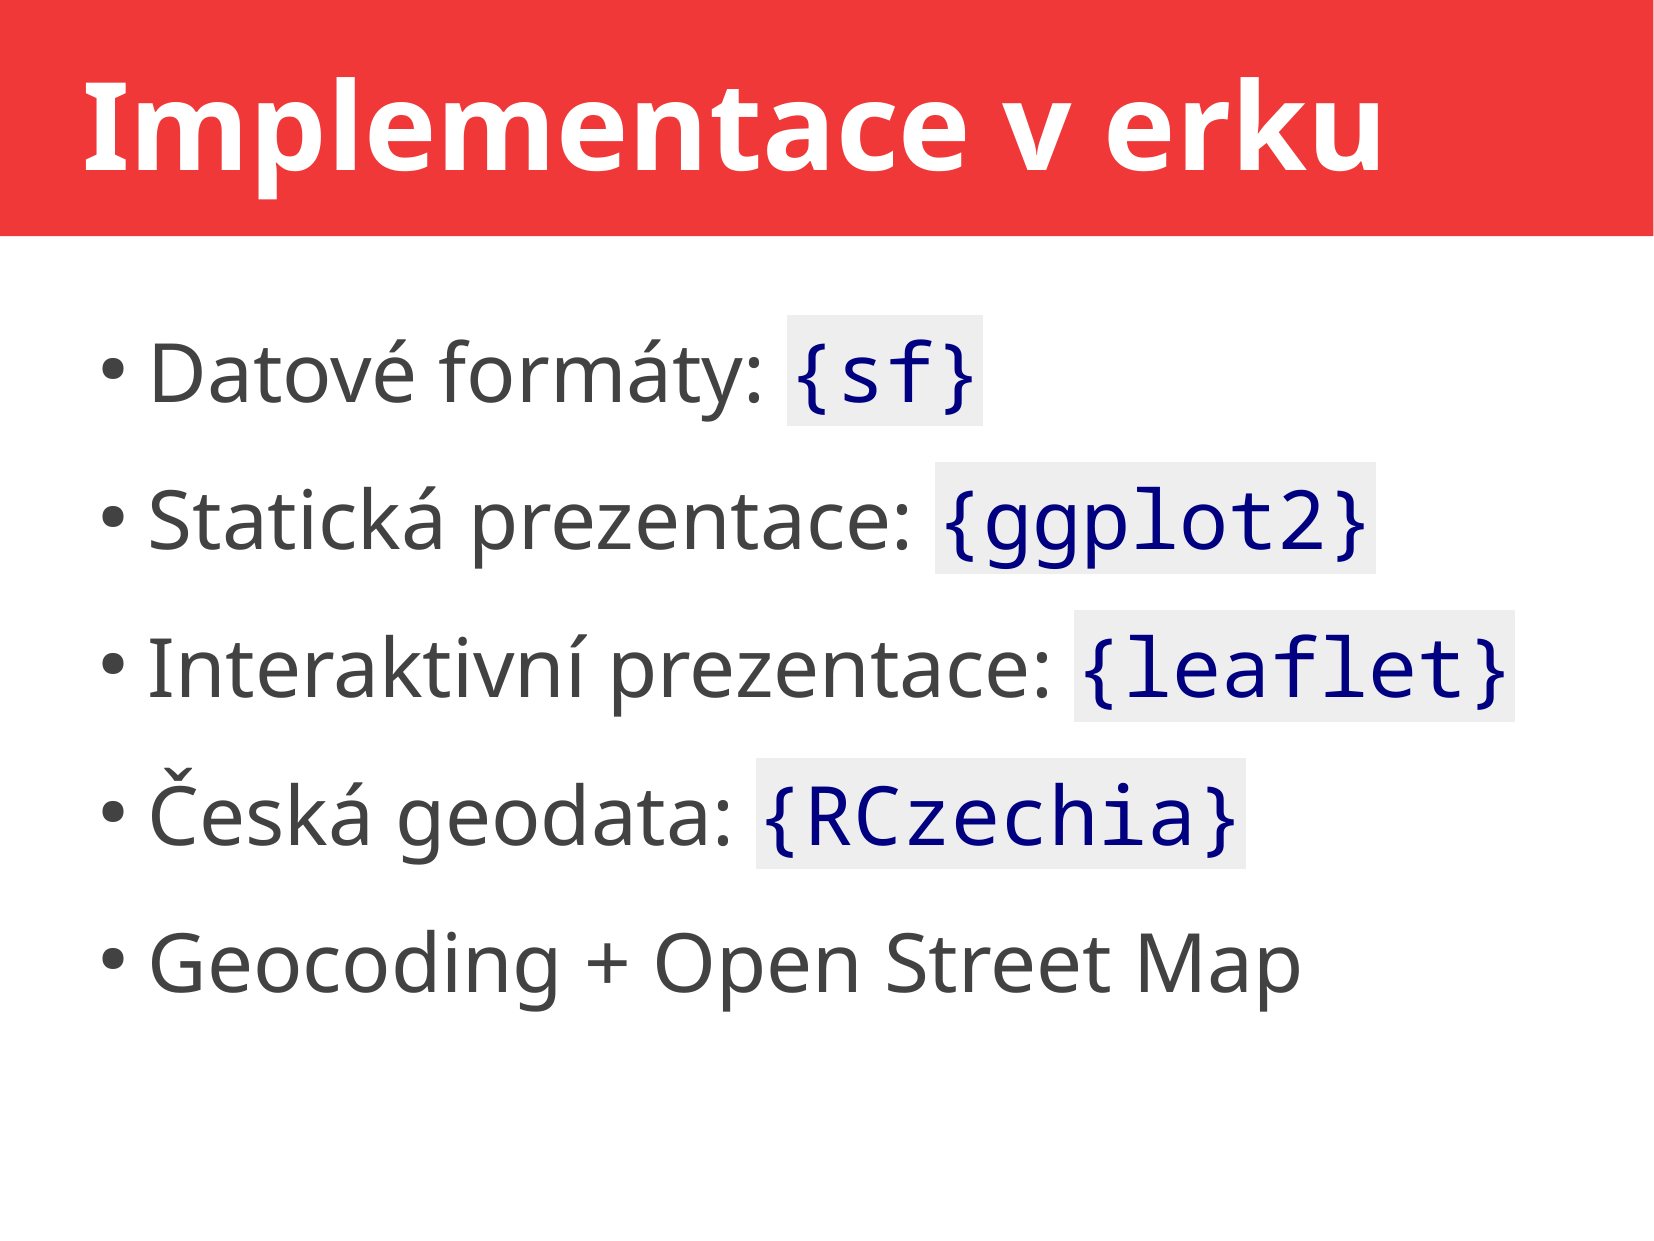

# Implementace v erku
Datové formáty: {sf}
Statická prezentace: {ggplot2}
Interaktivní prezentace: {leaflet}
Česká geodata: {RCzechia}
Geocoding + Open Street Map